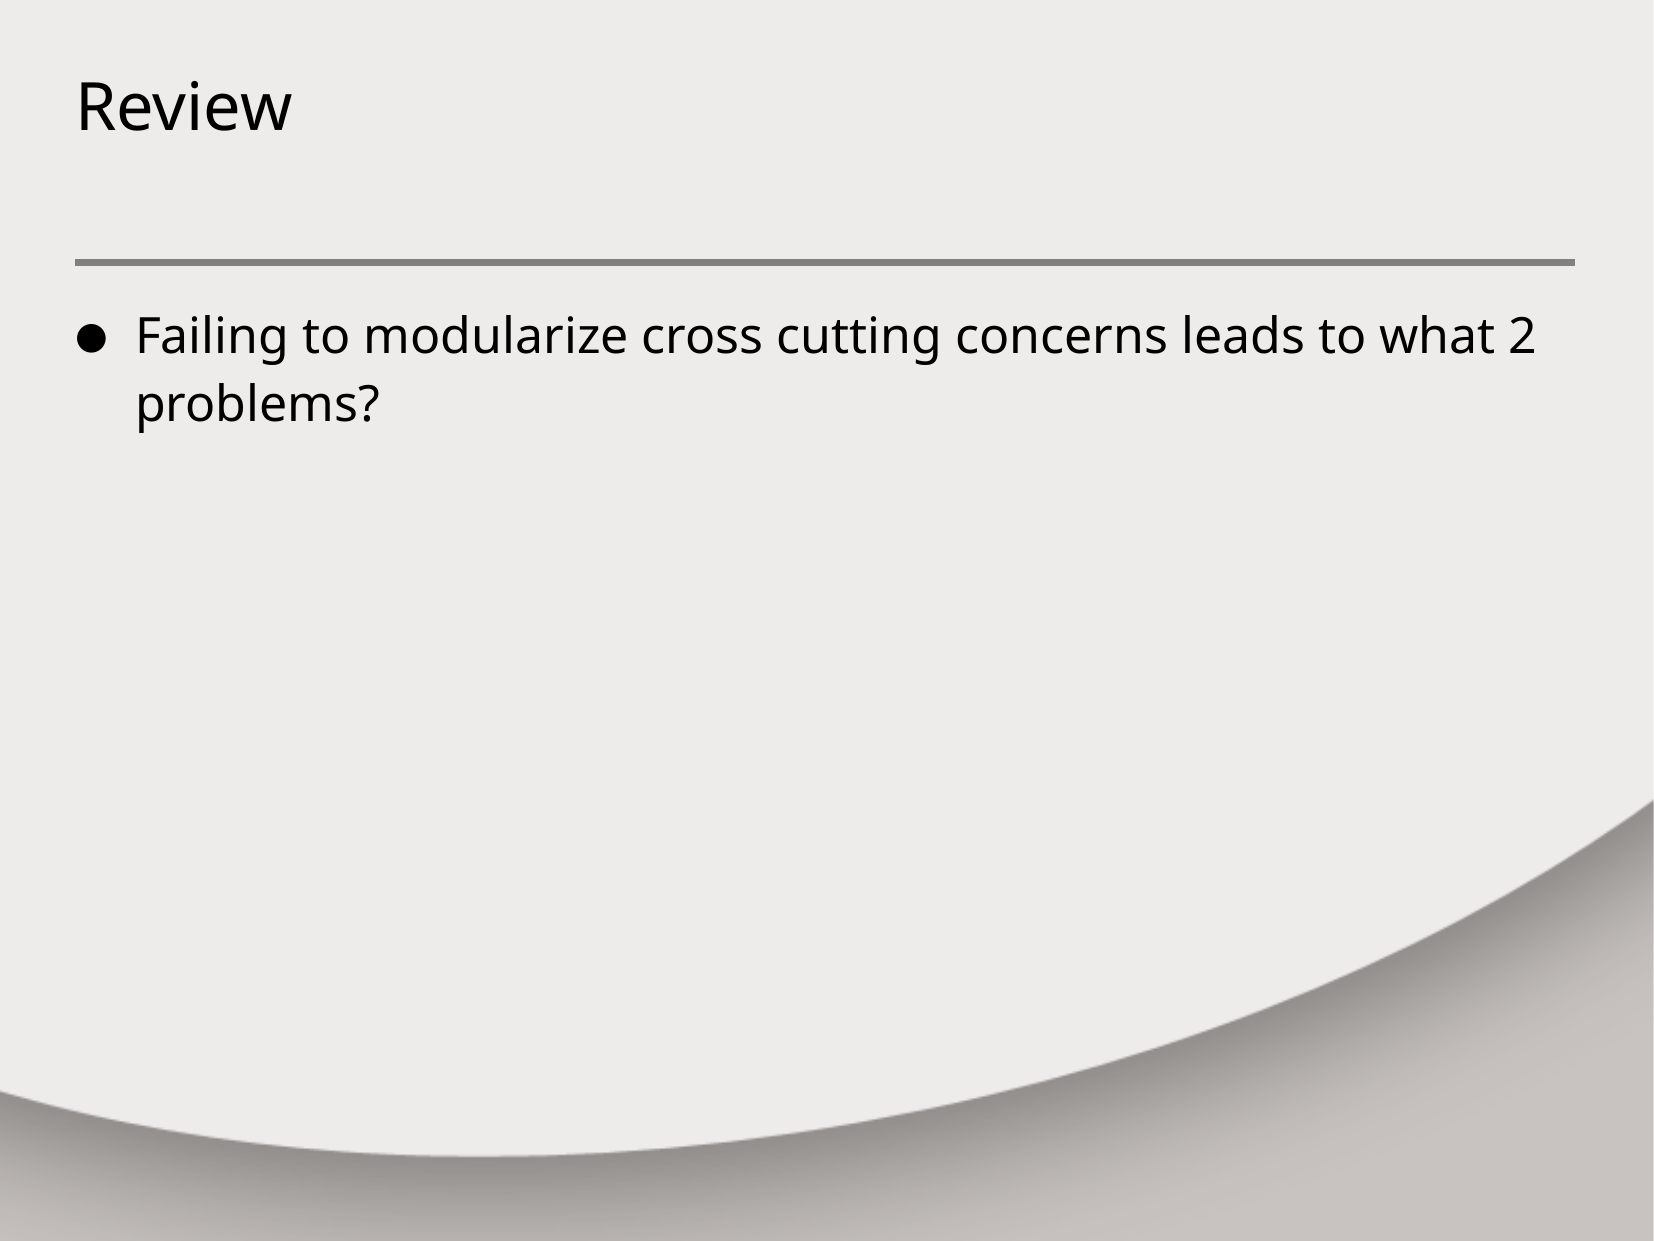

# Review
Failing to modularize cross cutting concerns leads to what 2 problems?